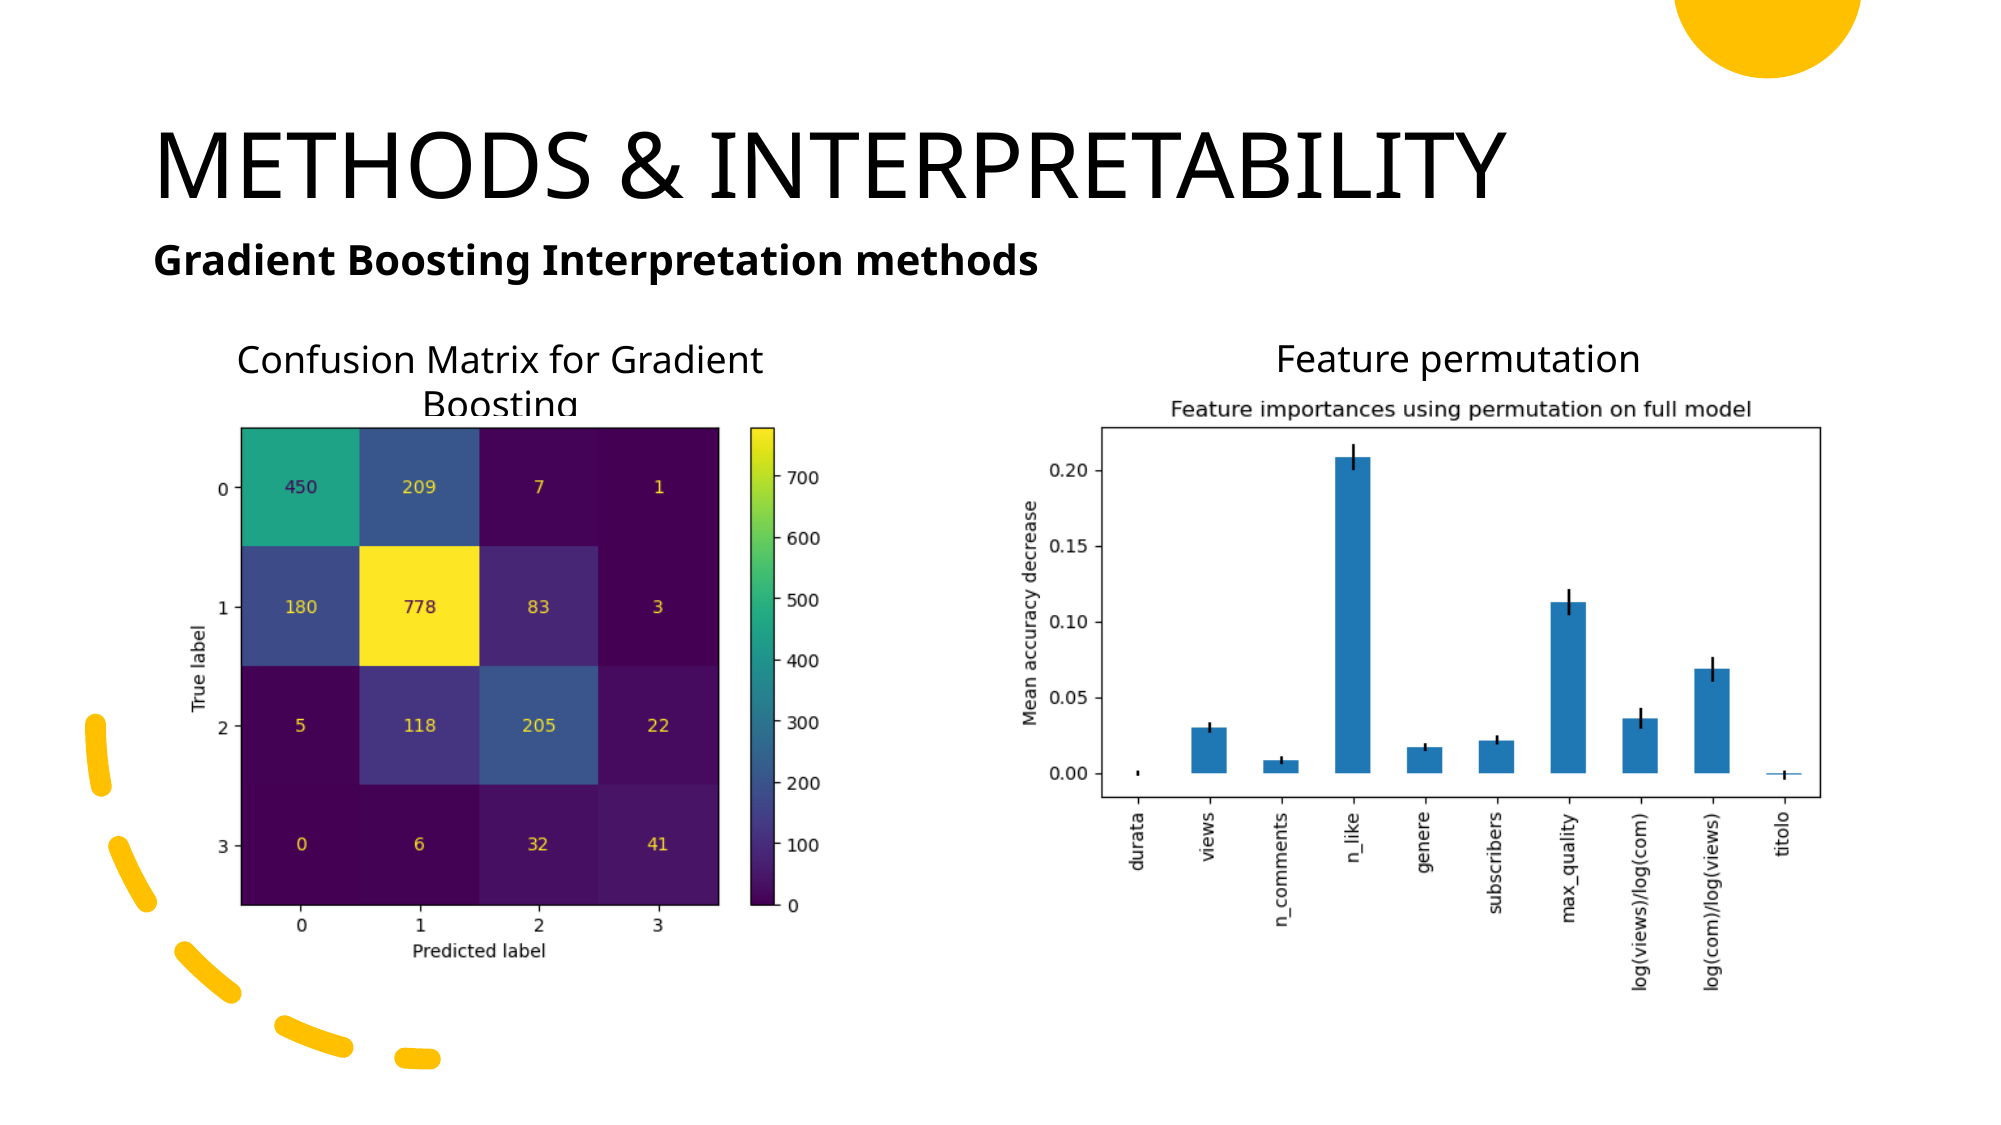

METHODS & INTERPRETABILITY
Gradient Boosting Interpretation methods
Feature permutation
Confusion Matrix for Gradient Boosting